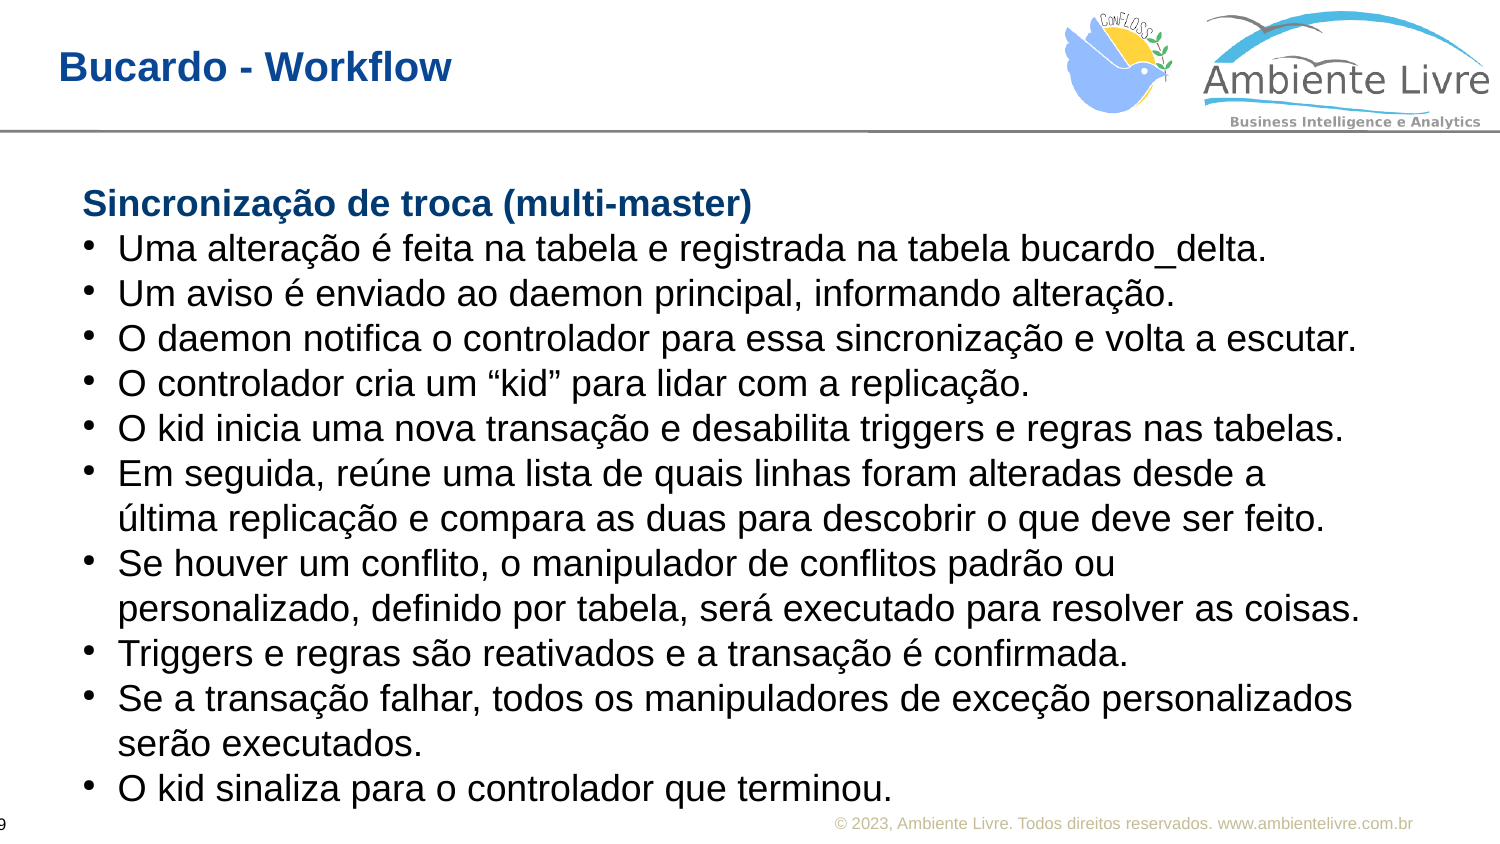

# Bucardo - Workflow
Sincronização de troca (multi-master)
Uma alteração é feita na tabela e registrada na tabela bucardo_delta.
Um aviso é enviado ao daemon principal, informando alteração.
O daemon notifica o controlador para essa sincronização e volta a escutar.
O controlador cria um “kid” para lidar com a replicação.
O kid inicia uma nova transação e desabilita triggers e regras nas tabelas.
Em seguida, reúne uma lista de quais linhas foram alteradas desde a última replicação e compara as duas para descobrir o que deve ser feito.
Se houver um conflito, o manipulador de conflitos padrão ou personalizado, definido por tabela, será executado para resolver as coisas.
Triggers e regras são reativados e a transação é confirmada.
Se a transação falhar, todos os manipuladores de exceção personalizados serão executados.
O kid sinaliza para o controlador que terminou.